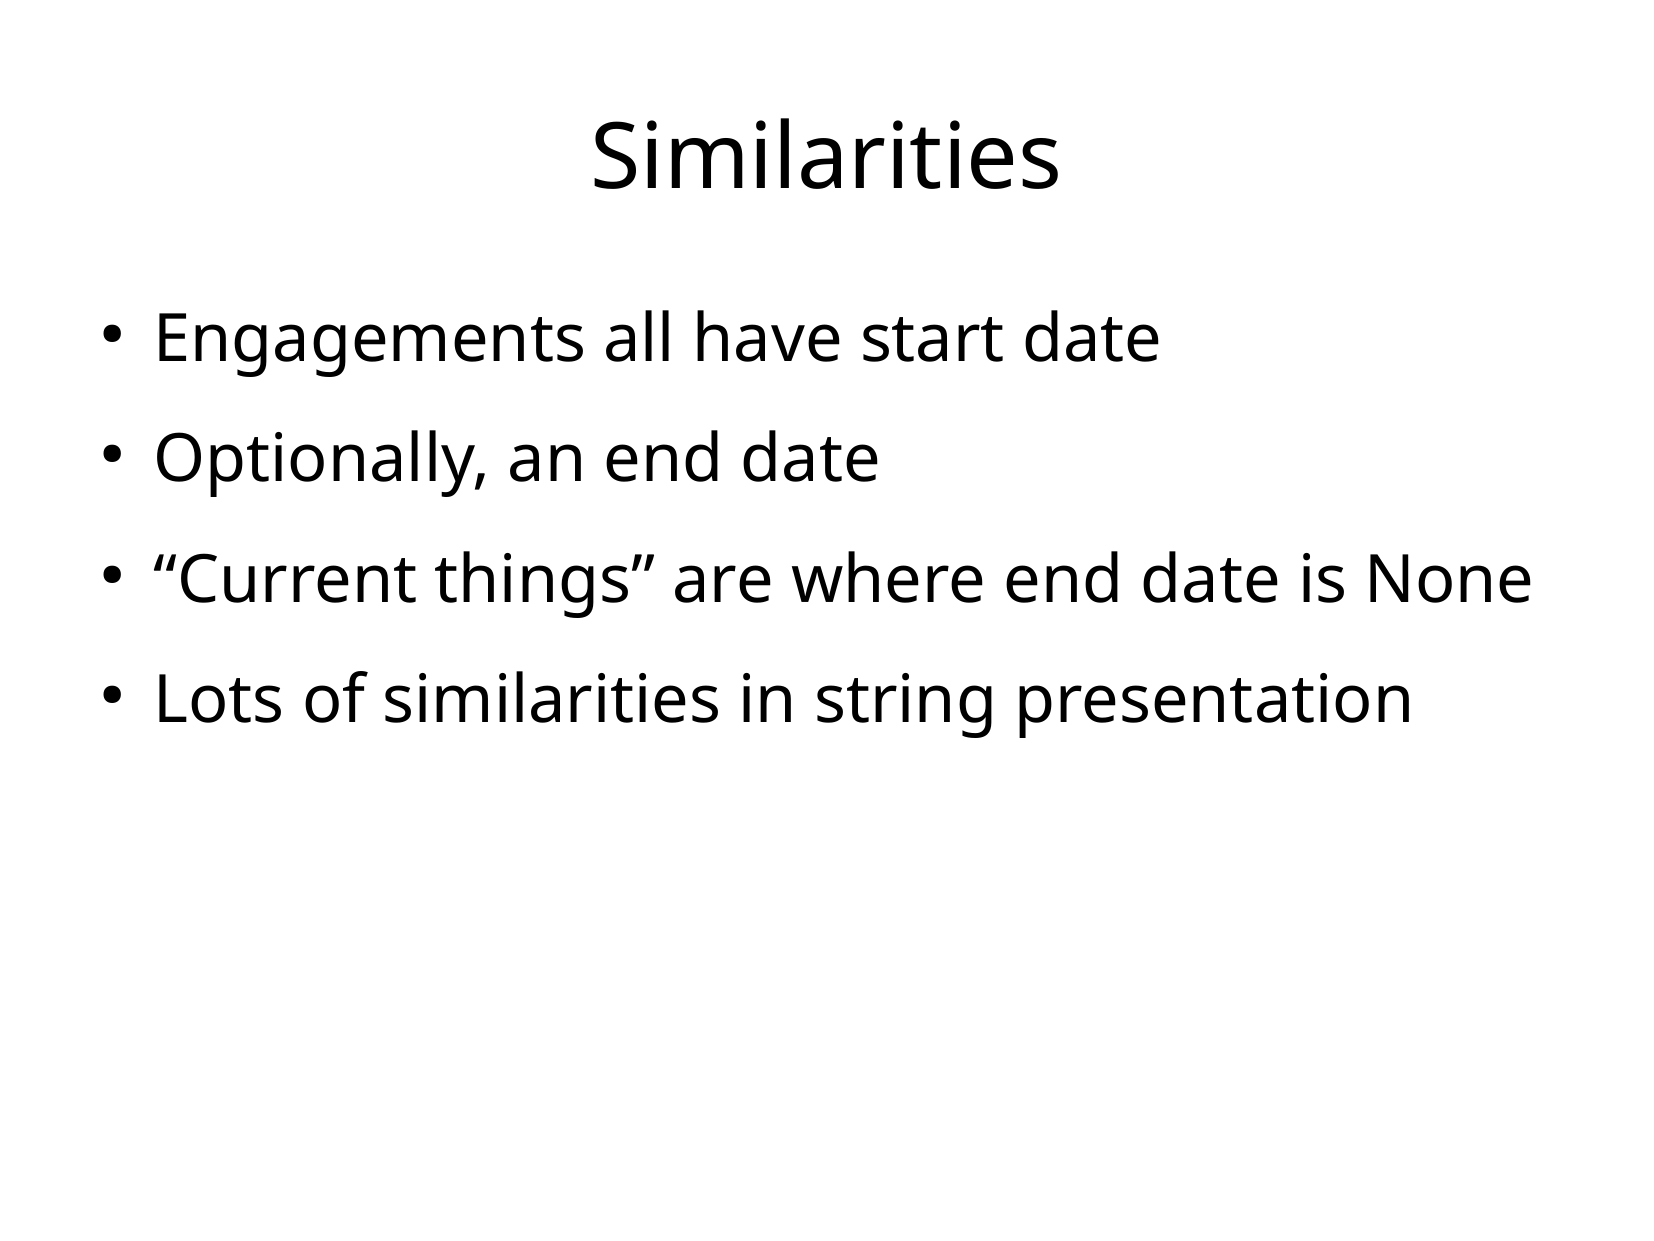

# Similarities
Engagements all have start date
Optionally, an end date
“Current things” are where end date is None
Lots of similarities in string presentation